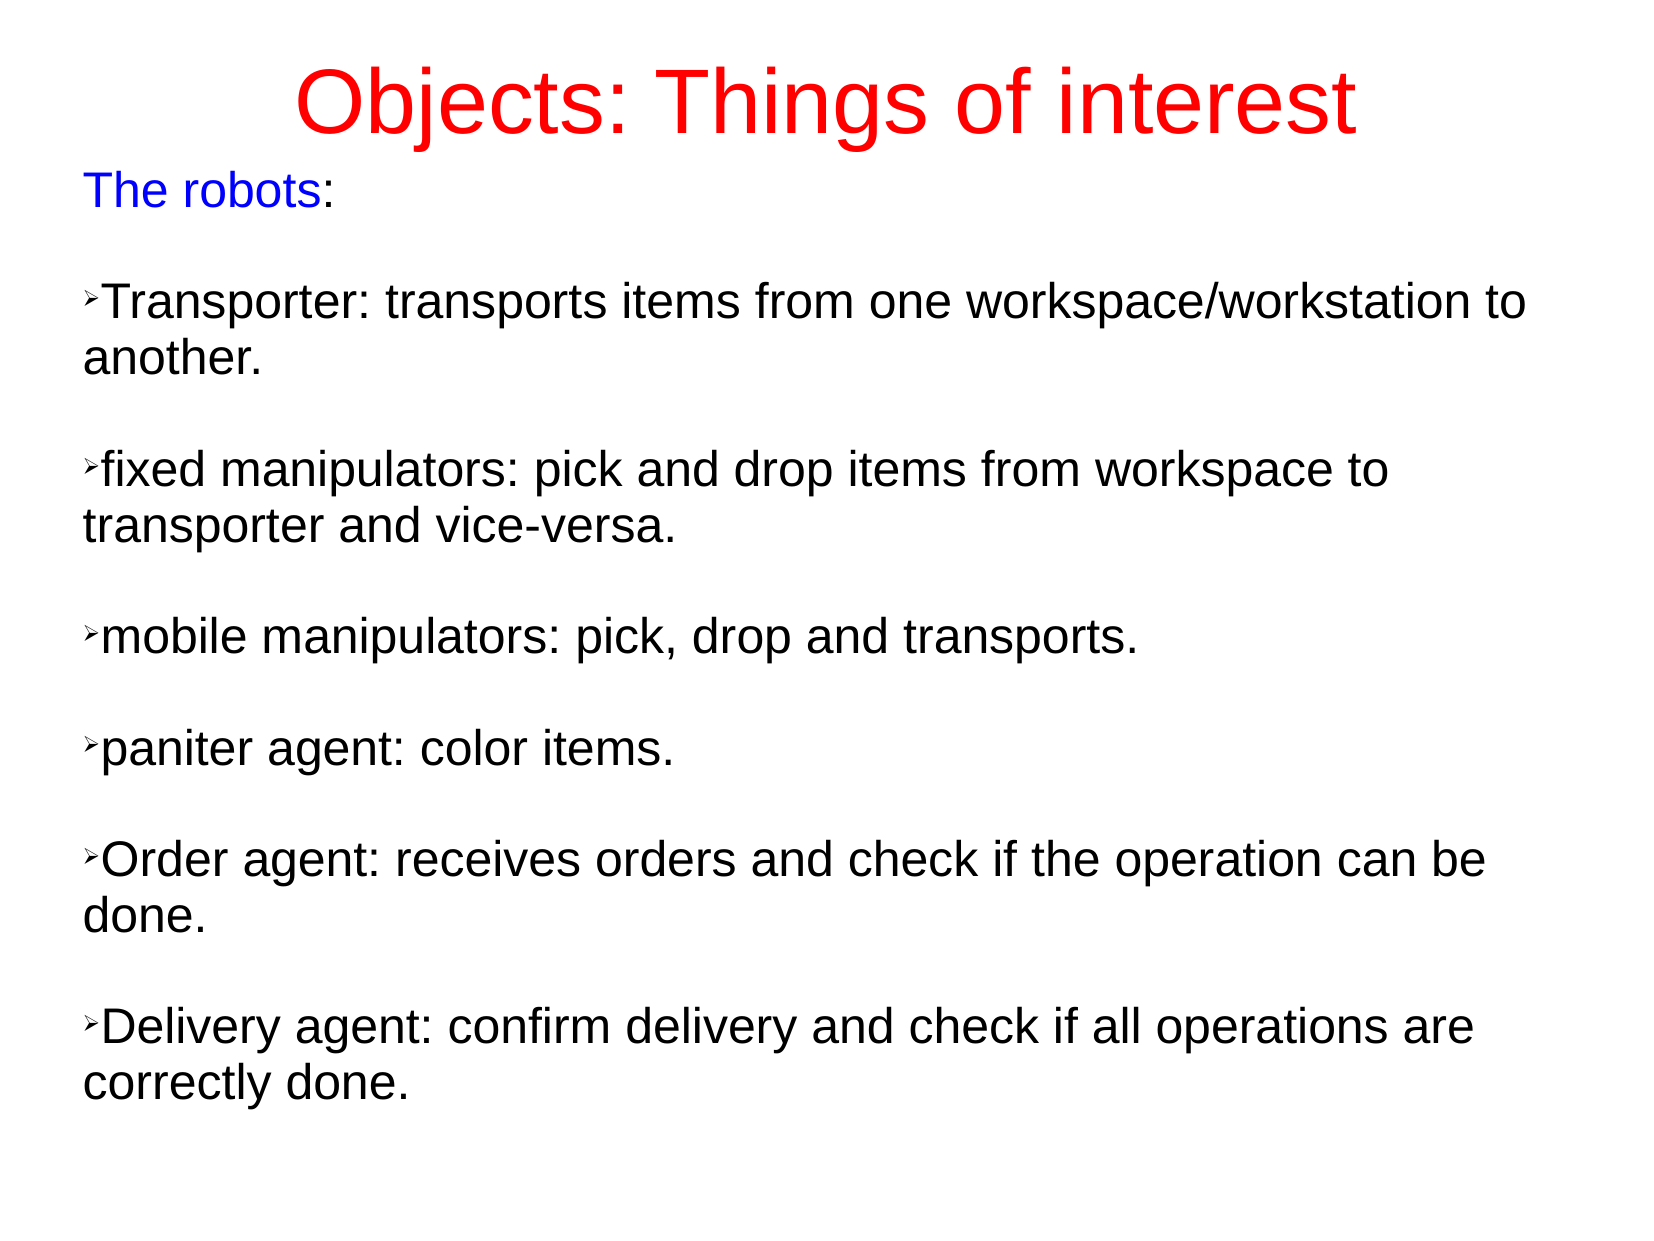

# Objects: Things of interest
The robots:
Transporter: transports items from one workspace/workstation to another.
fixed manipulators: pick and drop items from workspace to transporter and vice-versa.
mobile manipulators: pick, drop and transports.
paniter agent: color items.
Order agent: receives orders and check if the operation can be done.
Delivery agent: confirm delivery and check if all operations are correctly done.